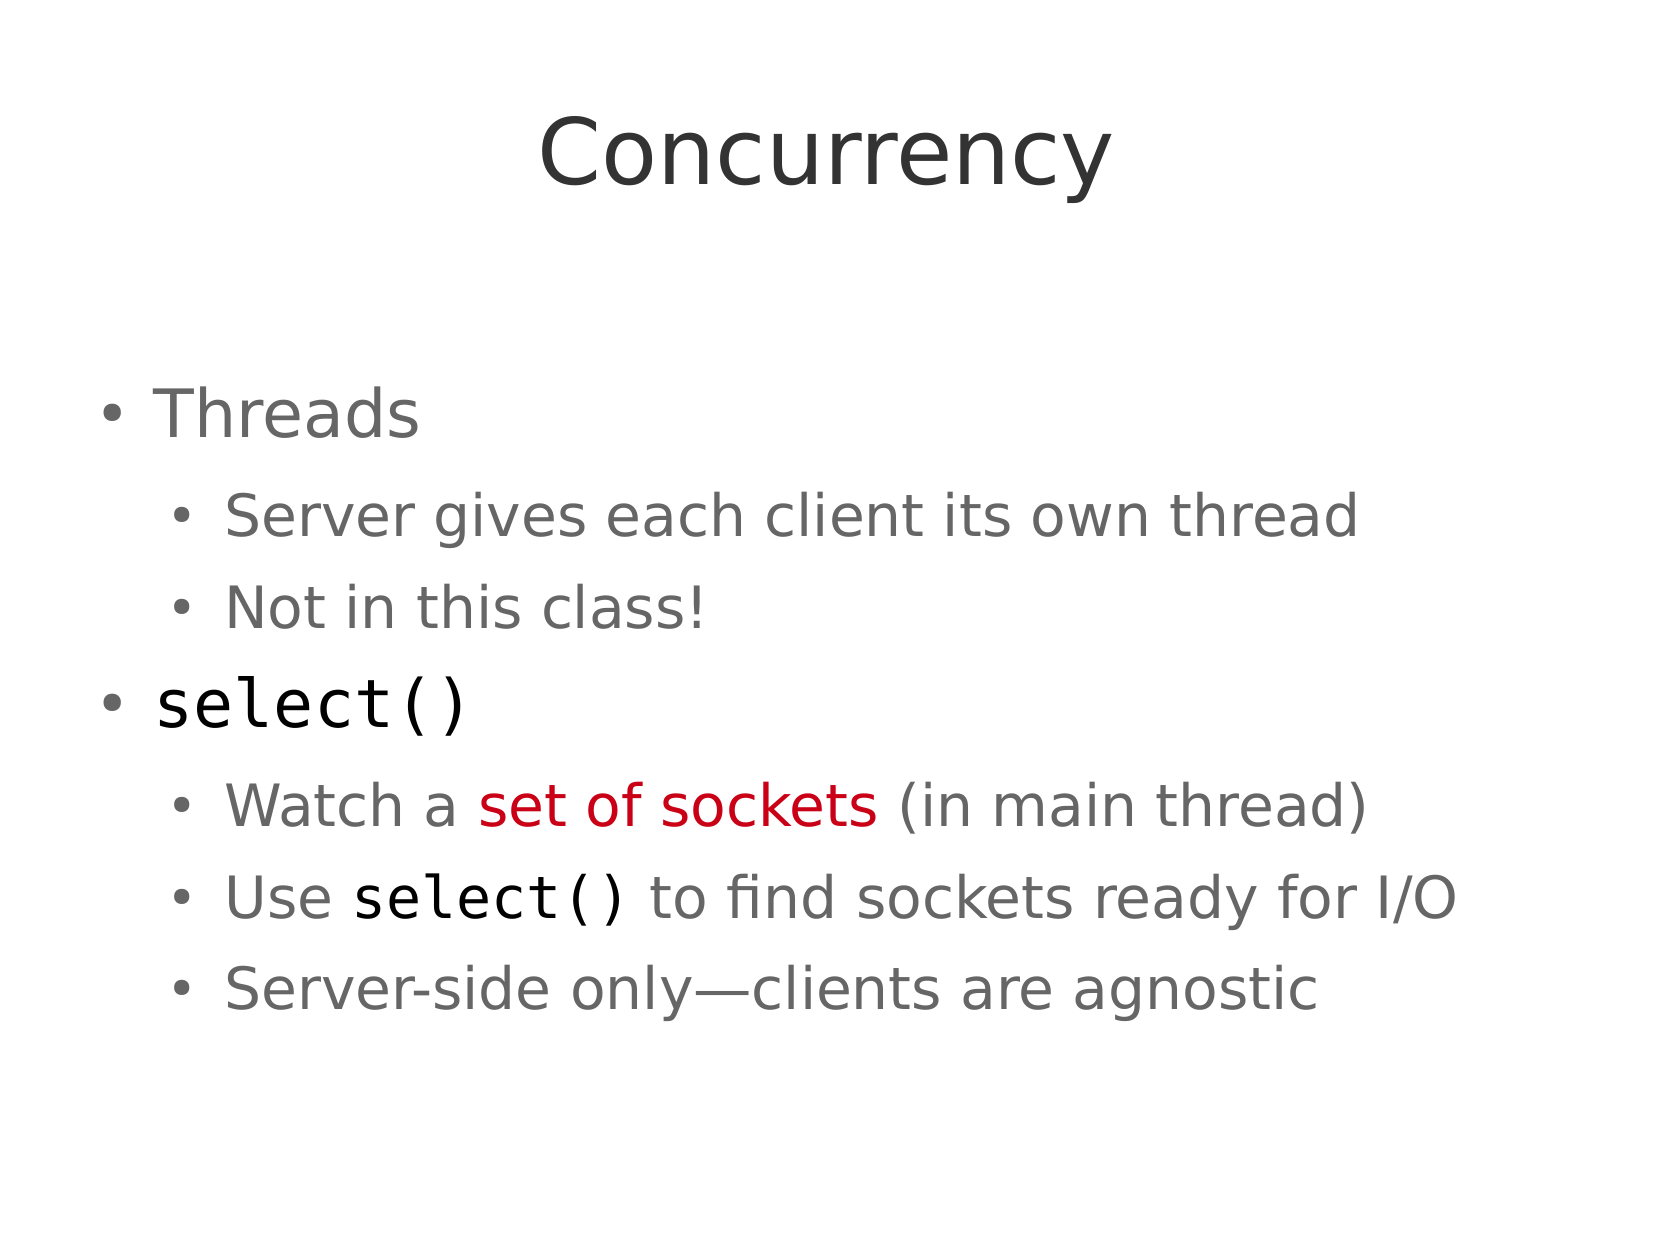

# Concurrency
Threads
Server gives each client its own thread
Not in this class!
select()
Watch a set of sockets (in main thread)
Use select() to find sockets ready for I/O
Server-side only—clients are agnostic